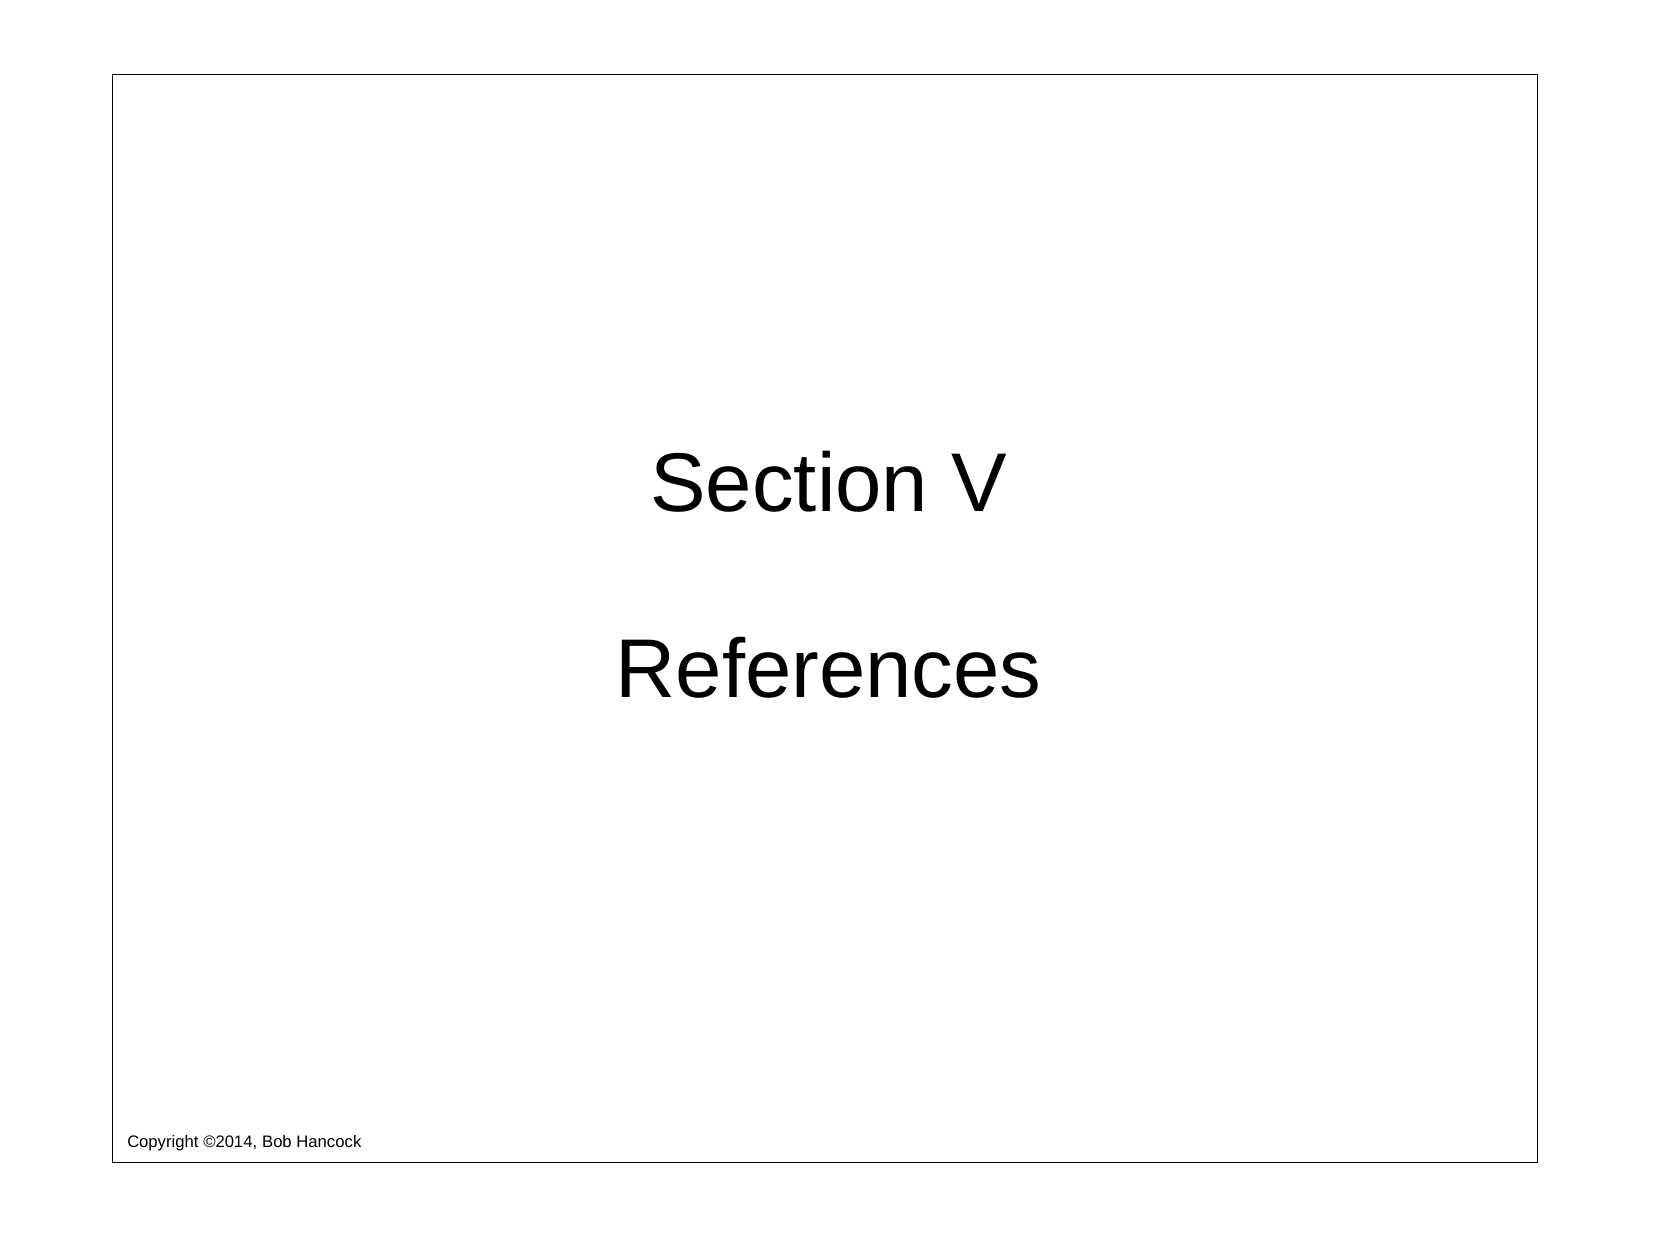

# Section V References
Copyright ©2014, Bob Hancock